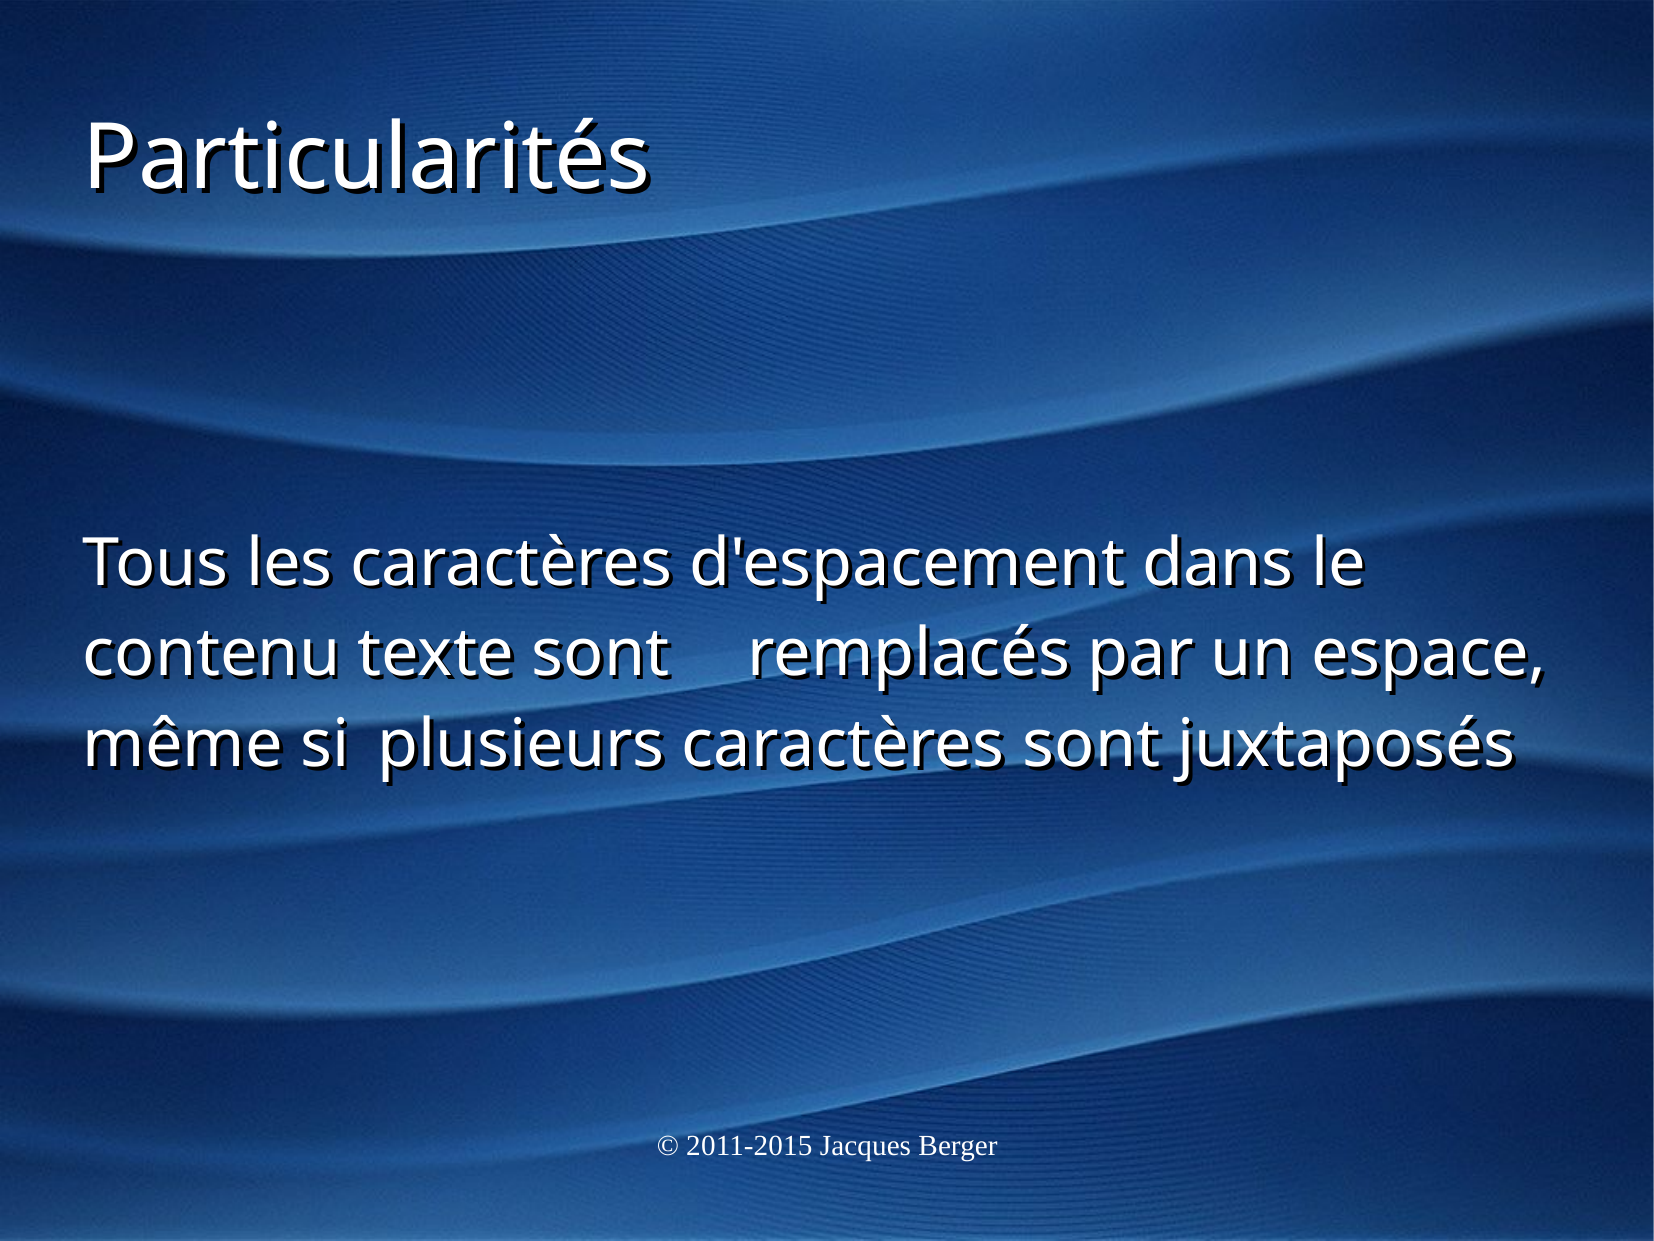

# Particularités
Tous les caractères d'espacement dans le contenu texte sont 	remplacés par un espace, même si 	plusieurs caractères sont juxtaposés
© 2011-2015 Jacques Berger